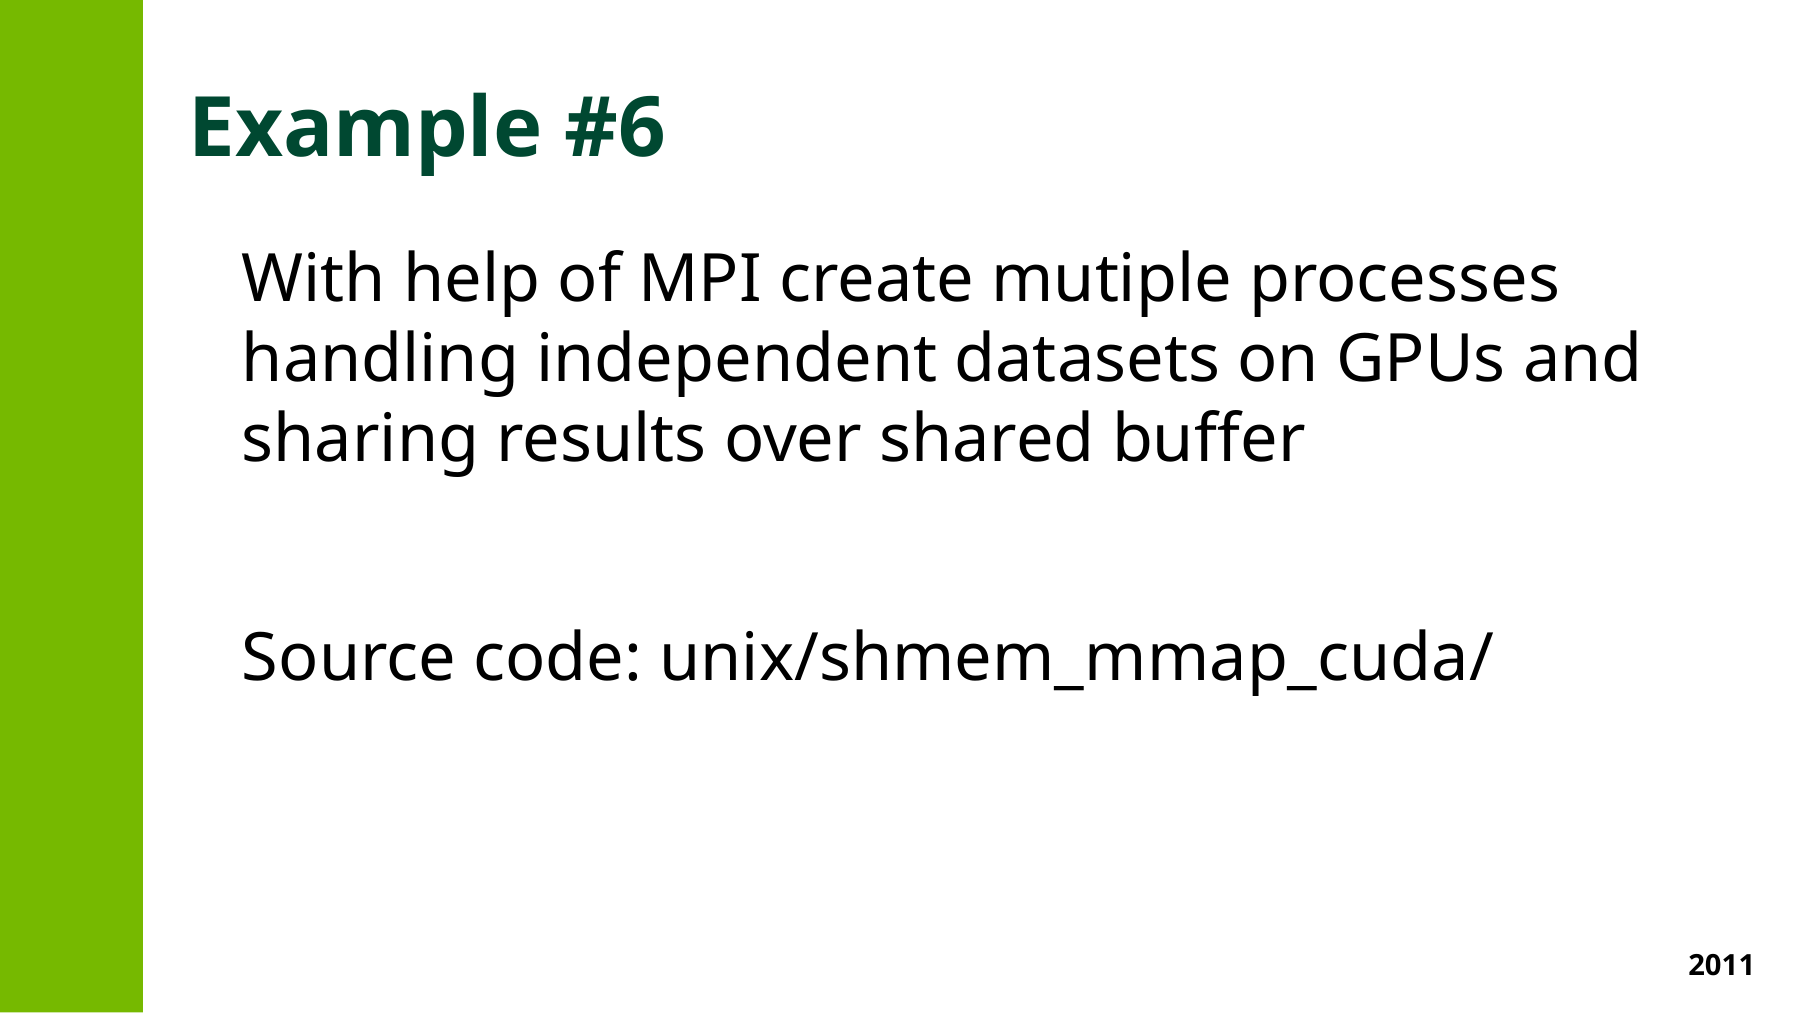

Example #6
# With help of MPI create mutiple processes handling independent datasets on GPUs and sharing results over shared buffer
Source code: unix/shmem_mmap_cuda/